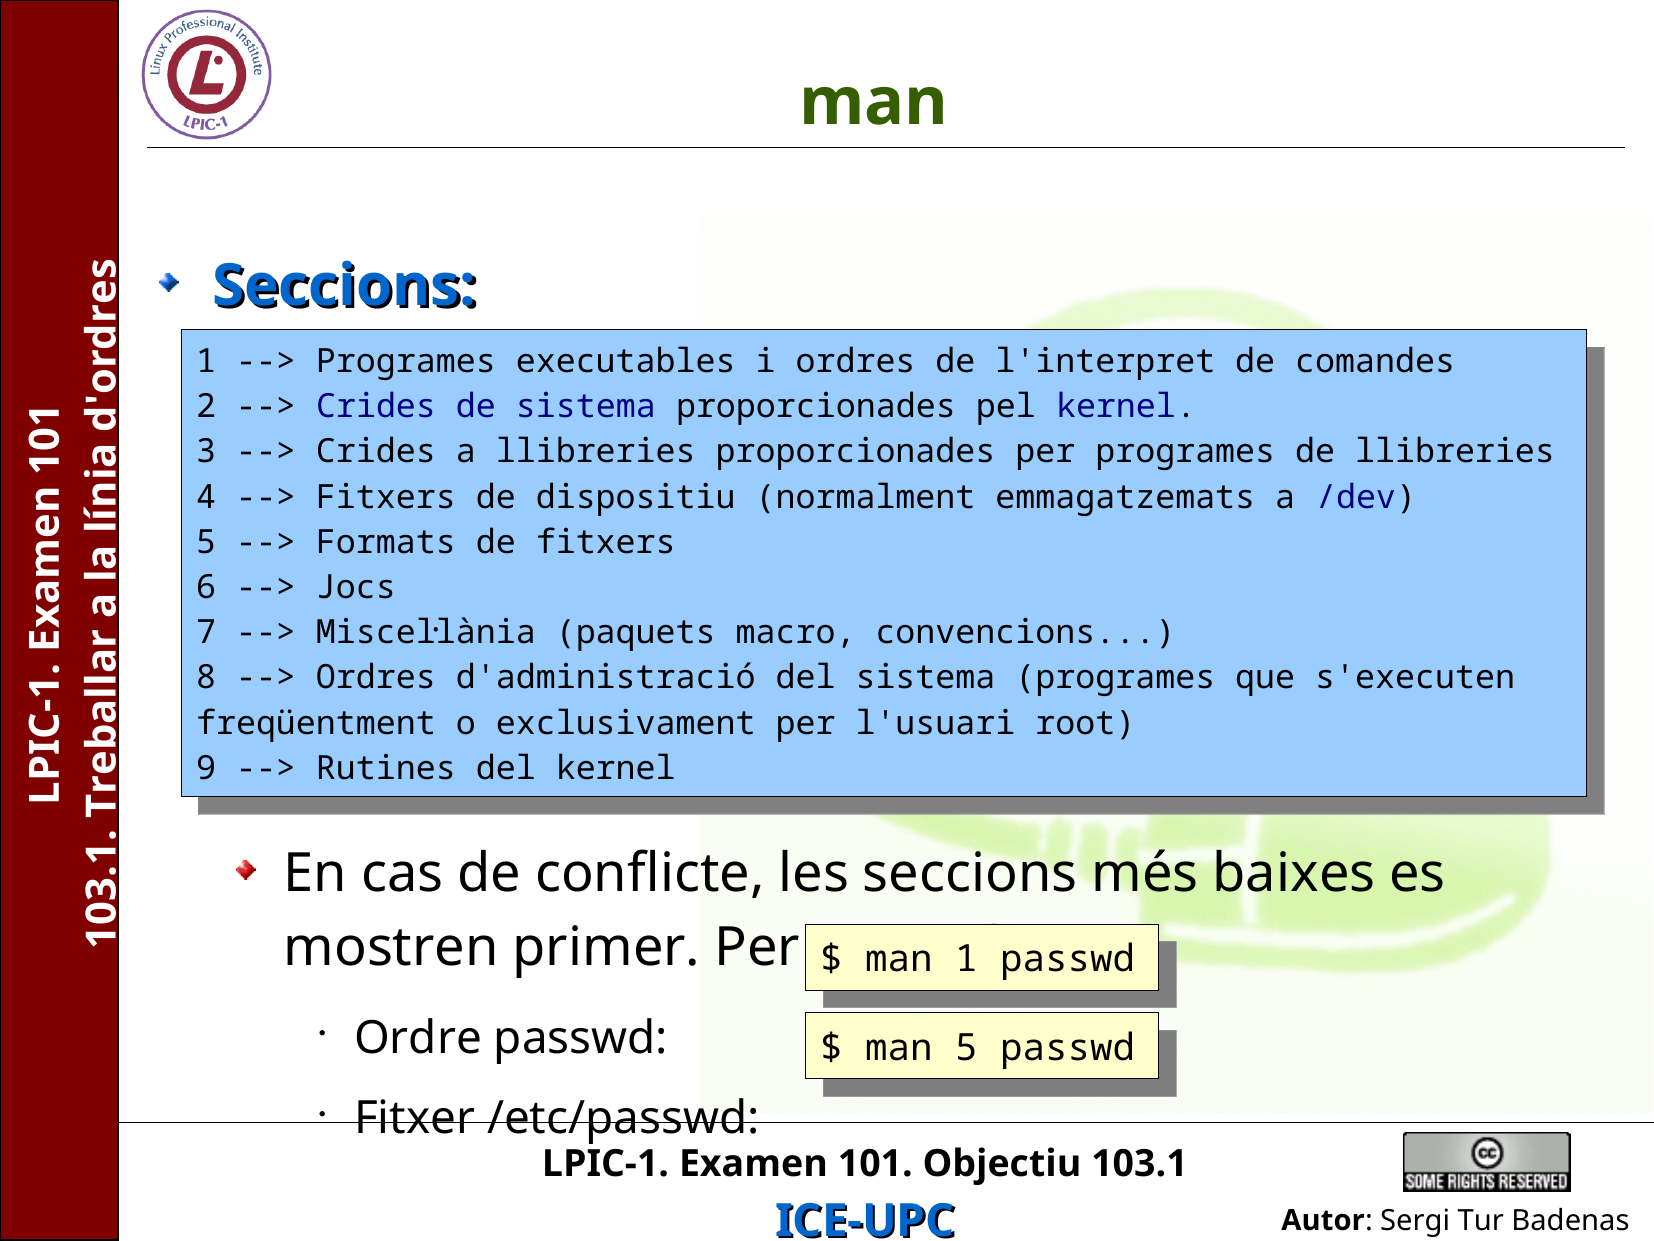

# man
Seccions:
En cas de conflicte, les seccions més baixes es mostren primer. Per exemple:
Ordre passwd:
Fitxer /etc/passwd:
1 --> Programes executables i ordres de l'interpret de comandes
2 --> Crides de sistema proporcionades pel kernel.
3 --> Crides a llibreries proporcionades per programes de llibreries
4 --> Fitxers de dispositiu (normalment emmagatzemats a /dev)
5 --> Formats de fitxers
6 --> Jocs
7 --> Miscel·lània (paquets macro, convencions...)
8 --> Ordres d'administració del sistema (programes que s'executen freqüentment o exclusivament per l'usuari root)
9 --> Rutines del kernel
$ man 1 passwd
$ man 5 passwd